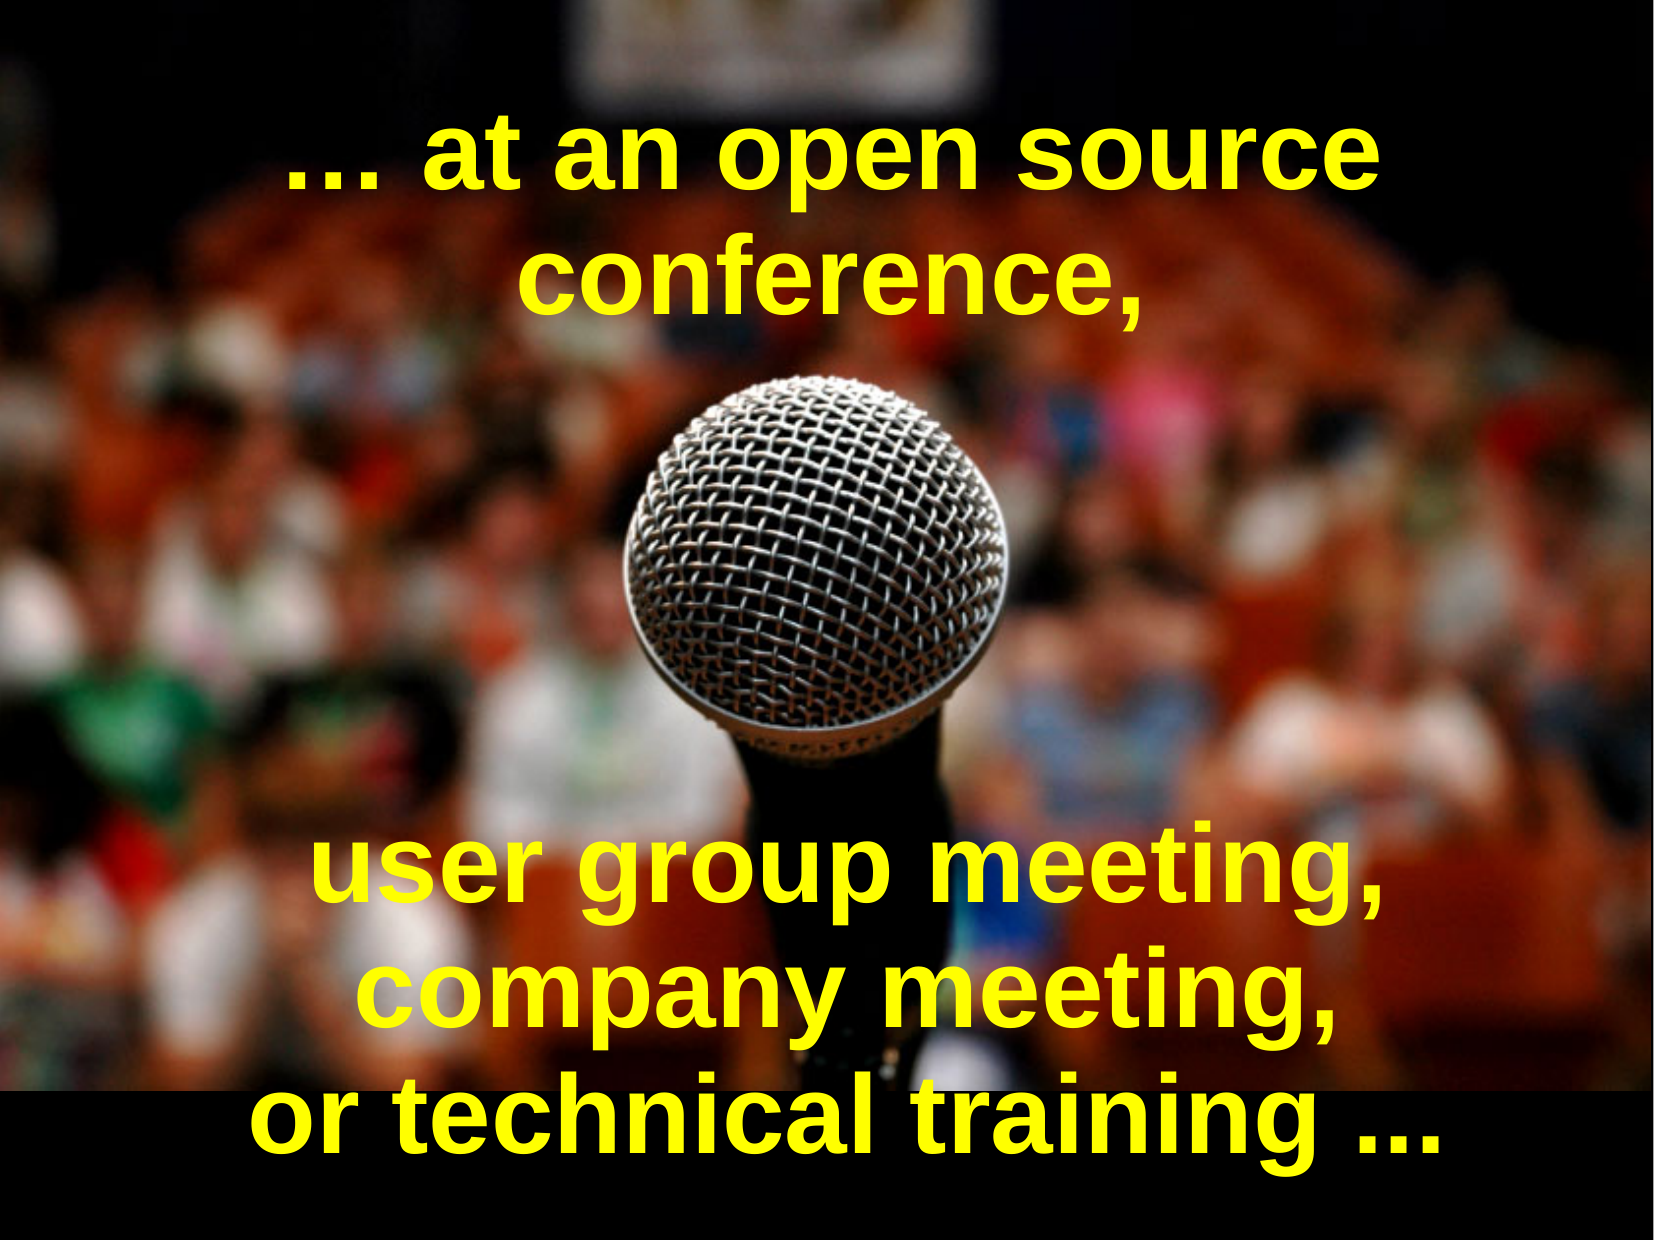

# … at an open source conference,
user group meeting,
company meeting,
or technical training ...